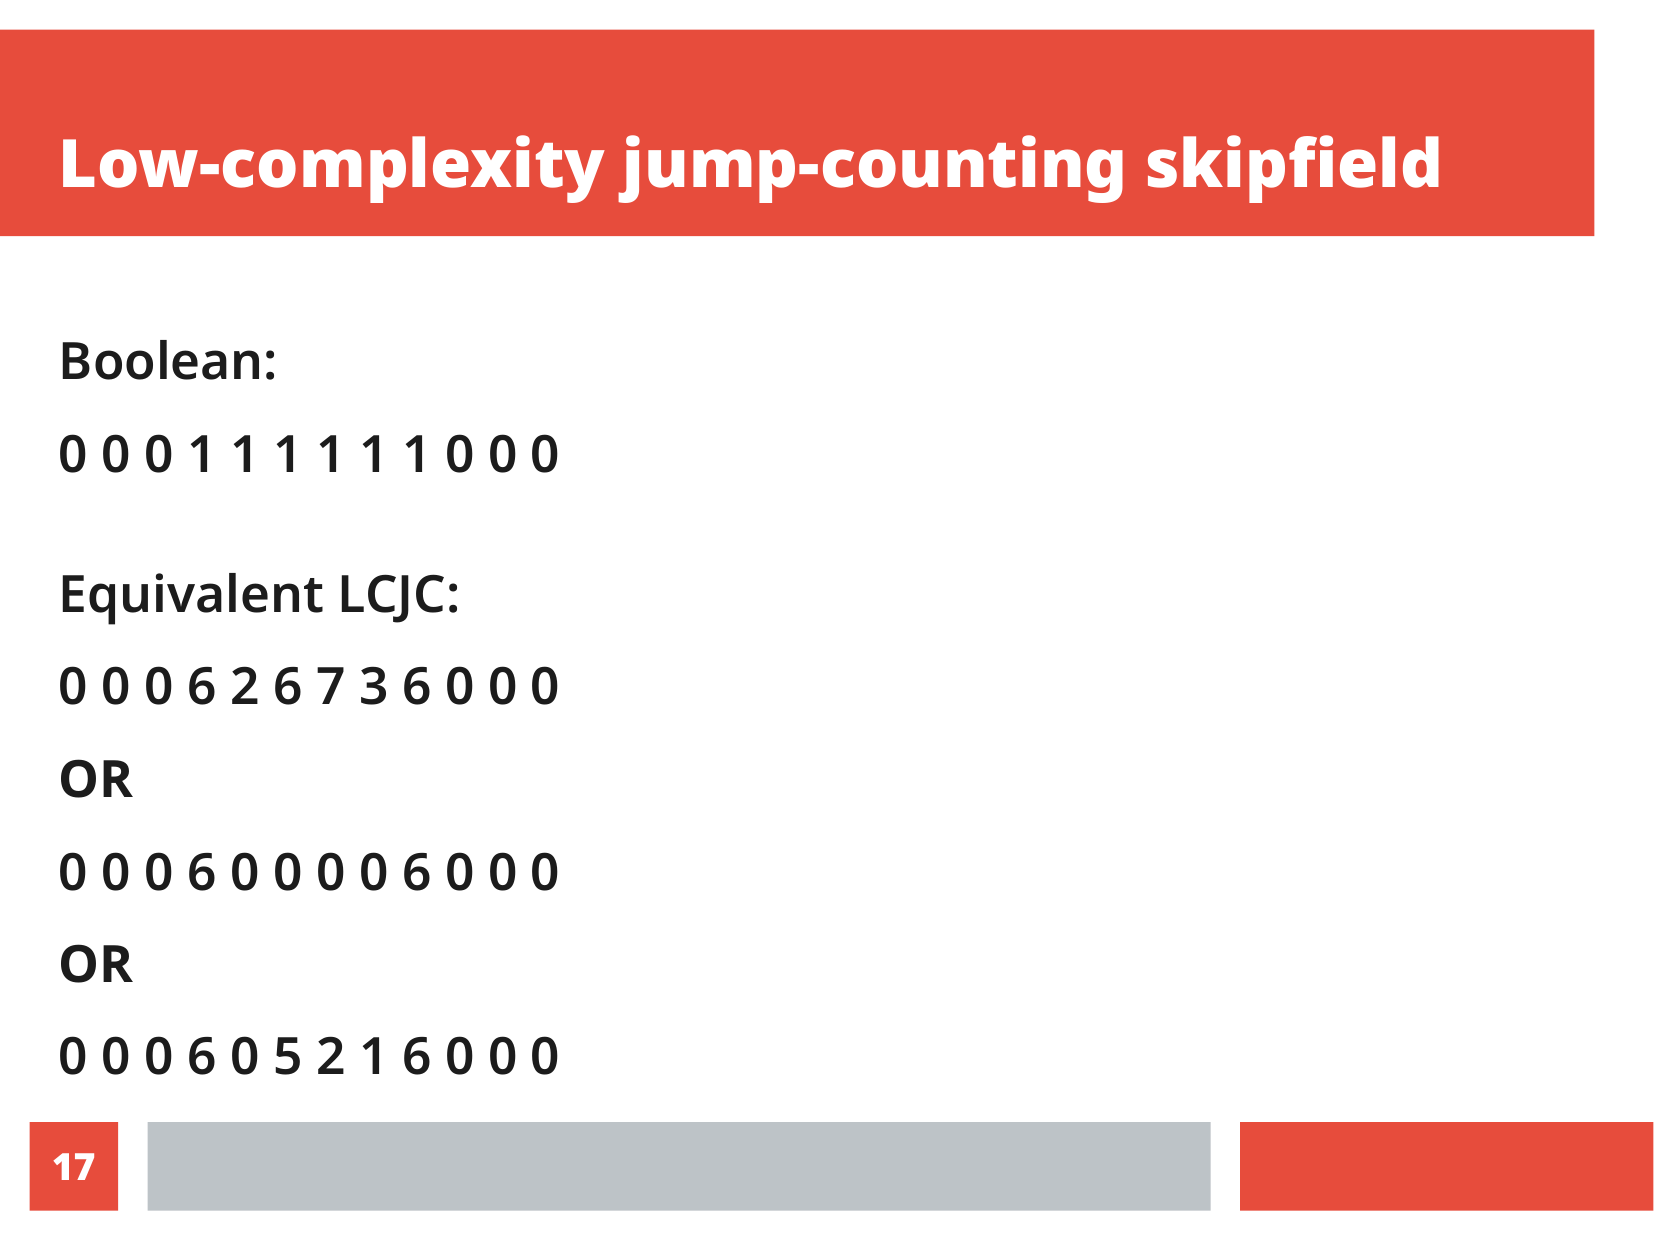

# Low-complexity jump-counting skipfield
Boolean:
0 0 0 1 1 1 1 1 1 0 0 0
Equivalent LCJC:
0 0 0 6 2 6 7 3 6 0 0 0
OR
0 0 0 6 0 0 0 0 6 0 0 0
OR
0 0 0 6 0 5 2 1 6 0 0 0
17